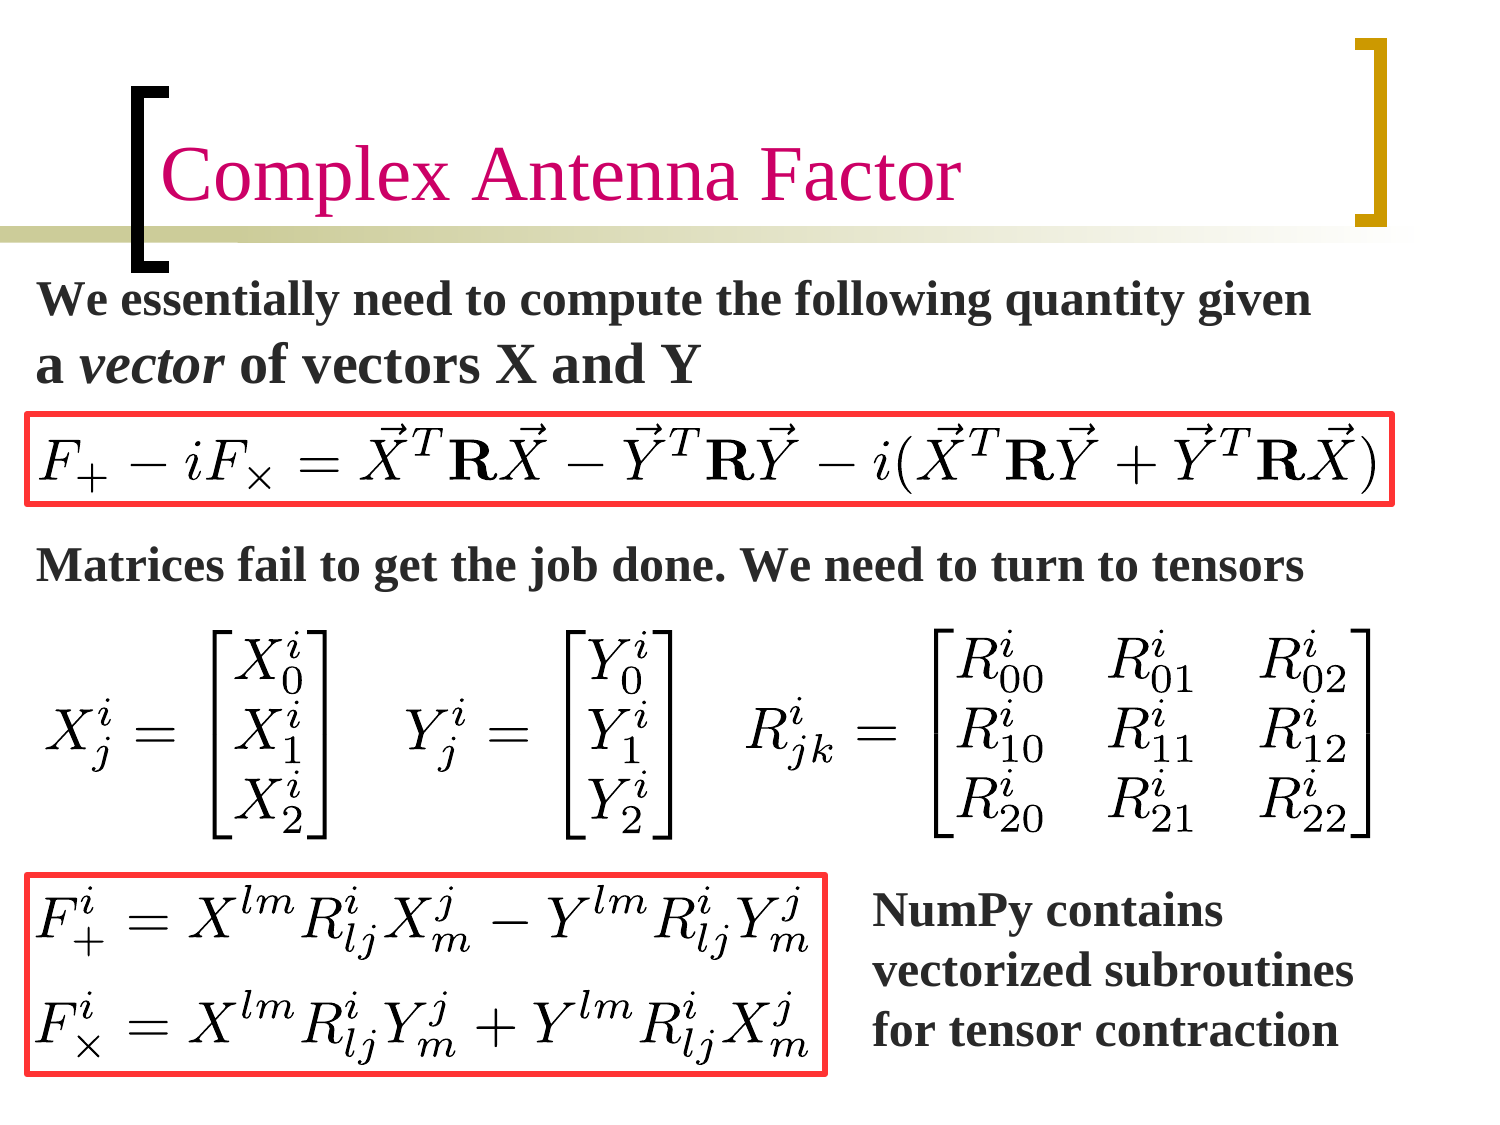

# Complex Antenna Factor
We essentially need to compute the following quantity given
a vector of vectors X and Y
Matrices fail to get the job done. We need to turn to tensors
NumPy contains
vectorized subroutines
for tensor contraction